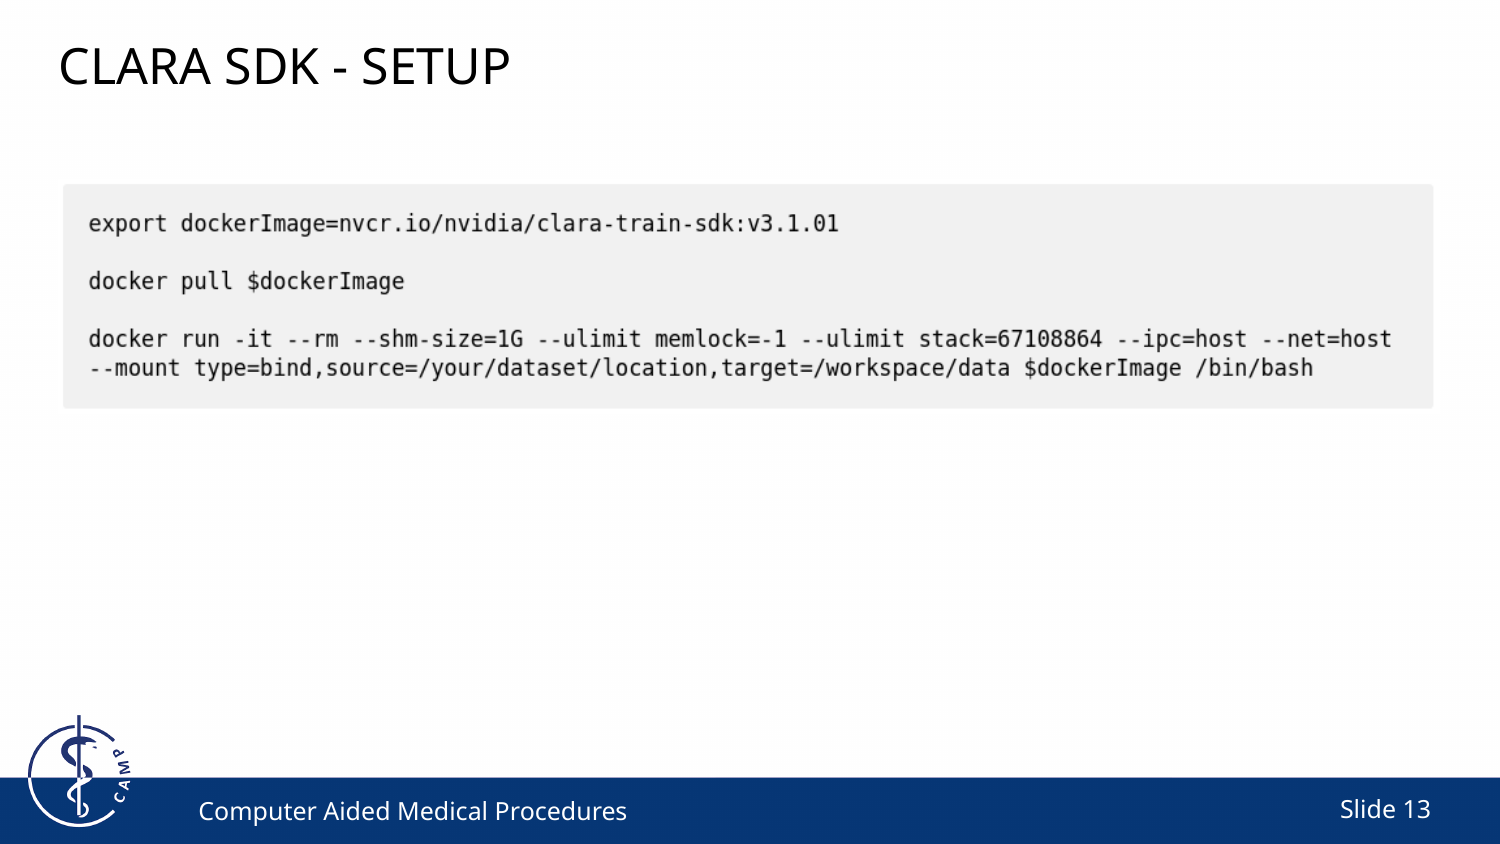

# CLARA SDK - SETUP
Computer Aided Medical Procedures
Slide